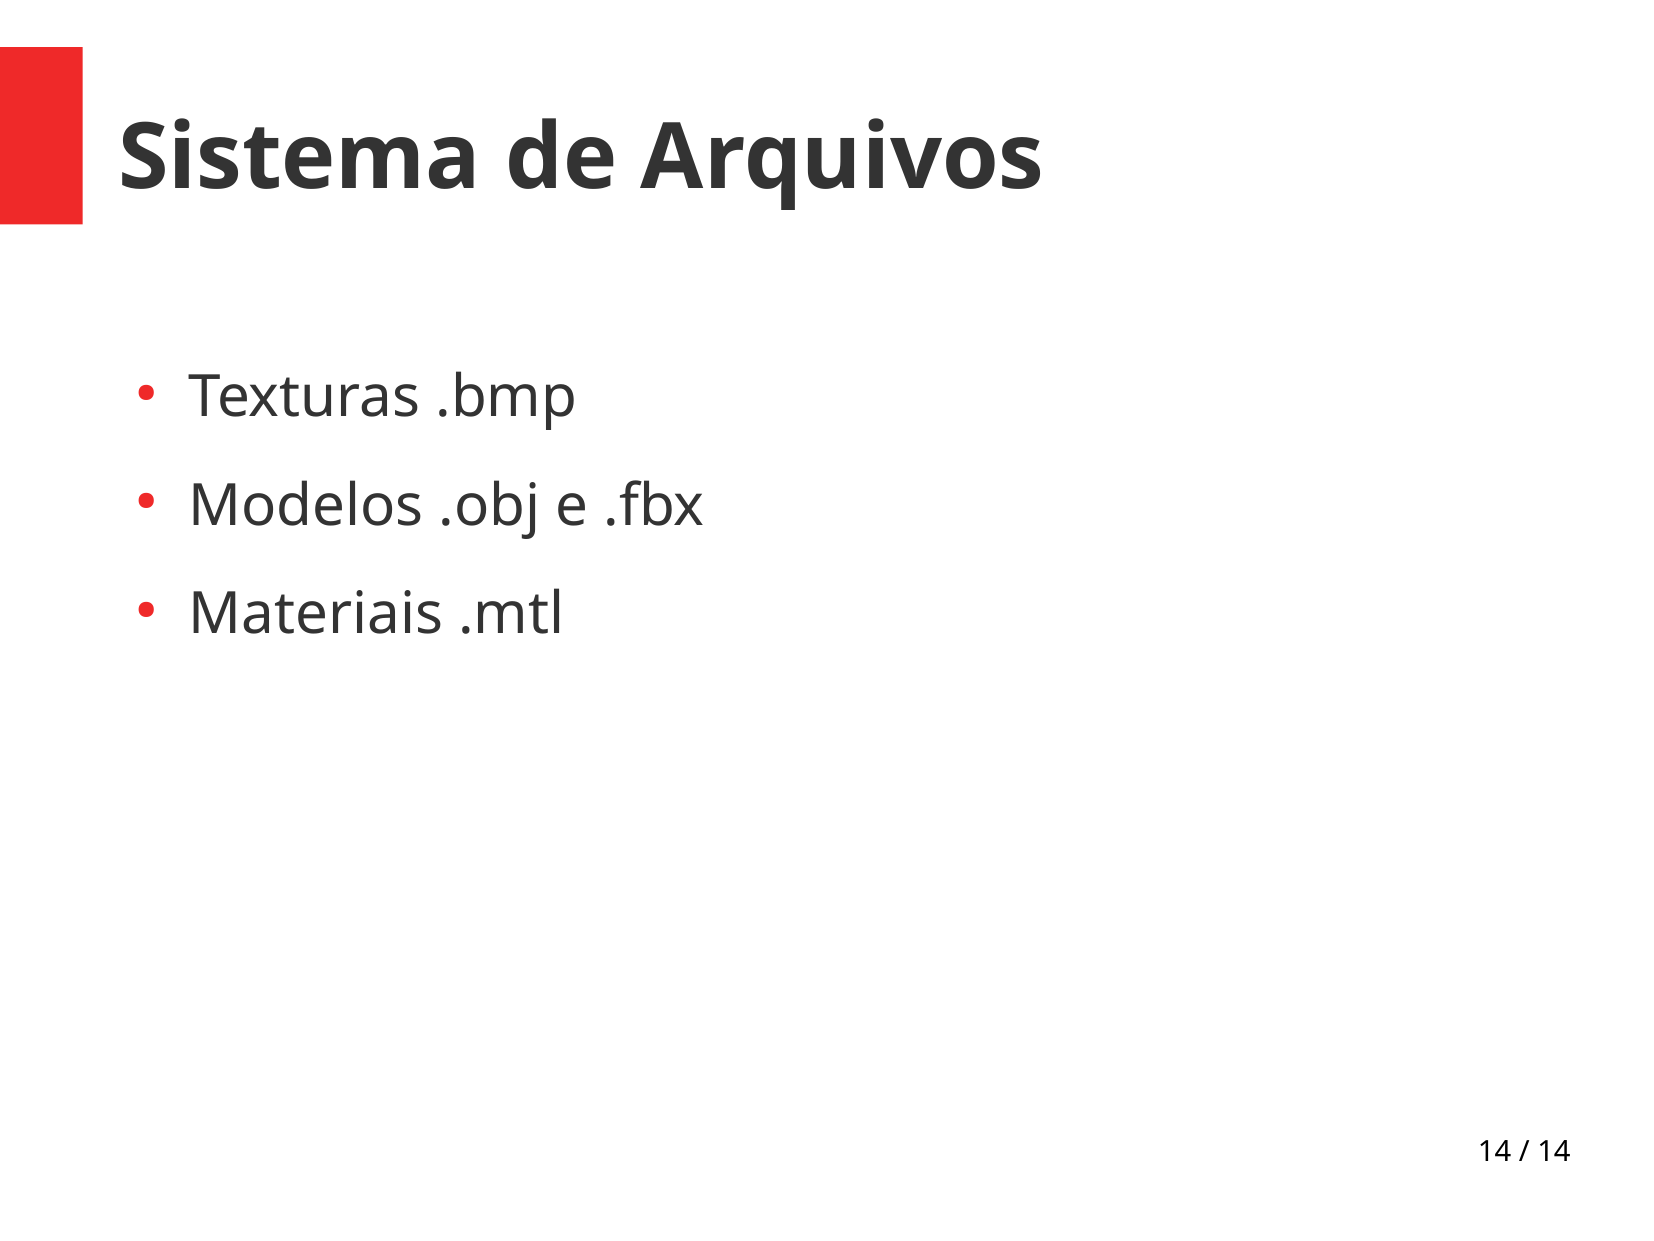

# Sistema de Arquivos
Texturas .bmp
Modelos .obj e .fbx
Materiais .mtl
14